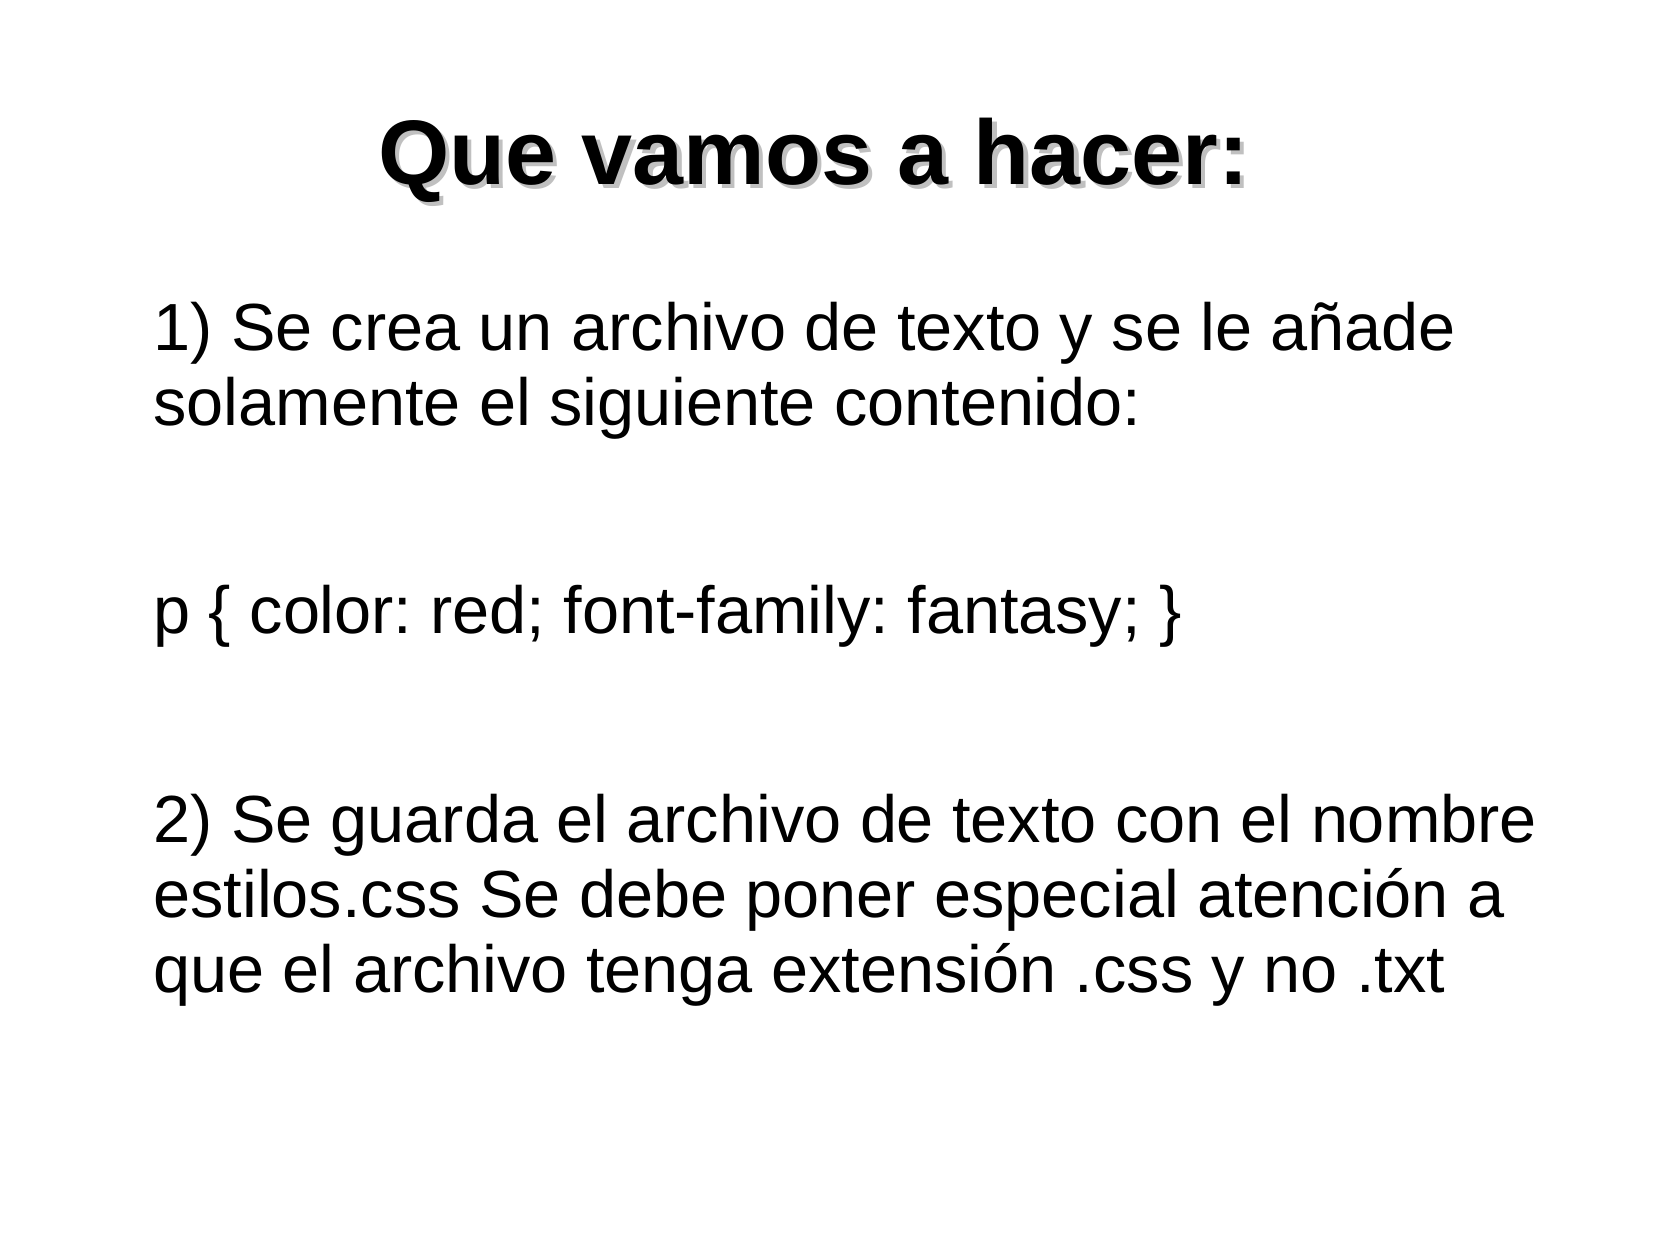

# Que vamos a hacer:
1) Se crea un archivo de texto y se le añade solamente el siguiente contenido:
p { color: red; font-family: fantasy; }
2) Se guarda el archivo de texto con el nombre estilos.css Se debe poner especial atención a que el archivo tenga extensión .css y no .txt